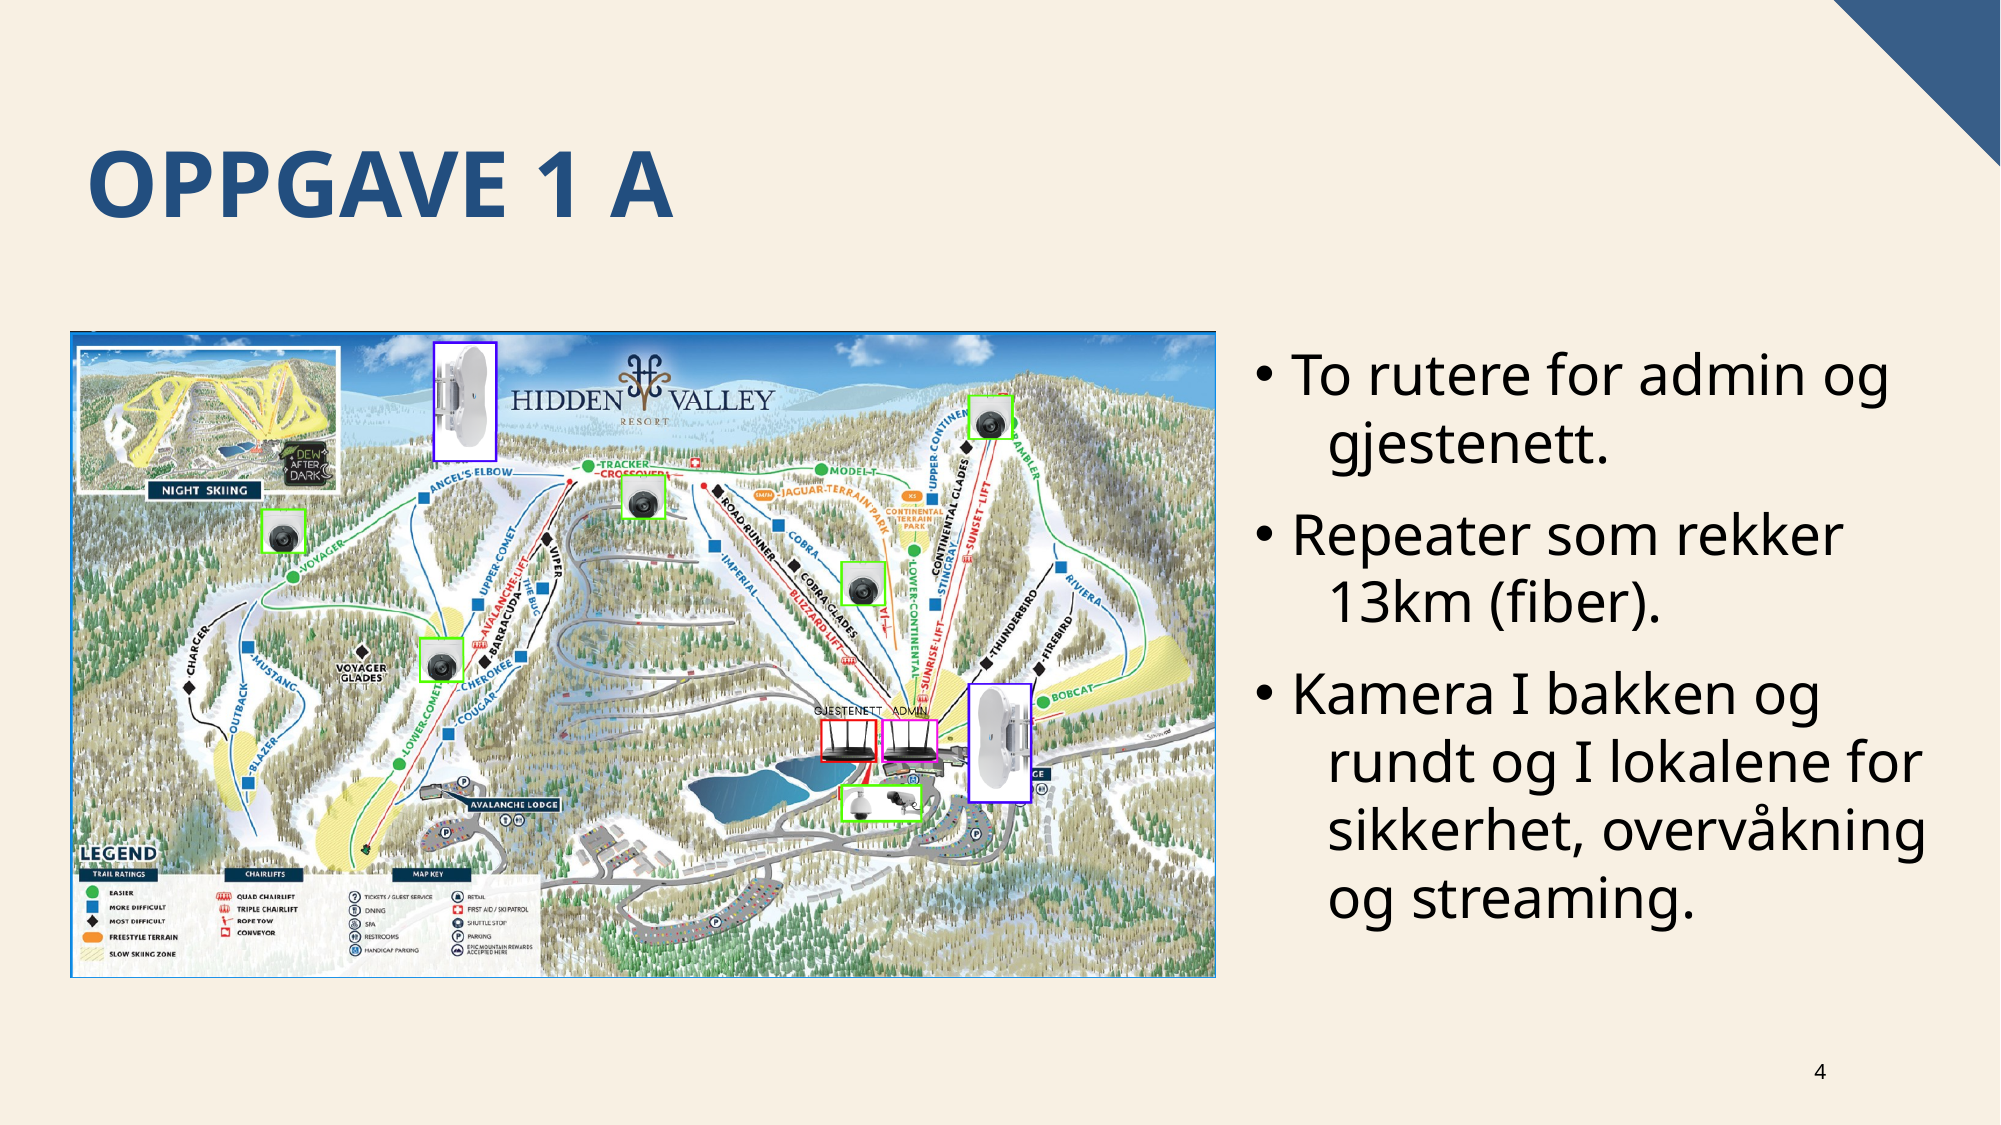

# Oppgave 1 a​
To rutere for admin og gjestenett.
Repeater som rekker 13km (fiber).
Kamera I bakken og rundt og I lokalene for sikkerhet, overvåkning og streaming.